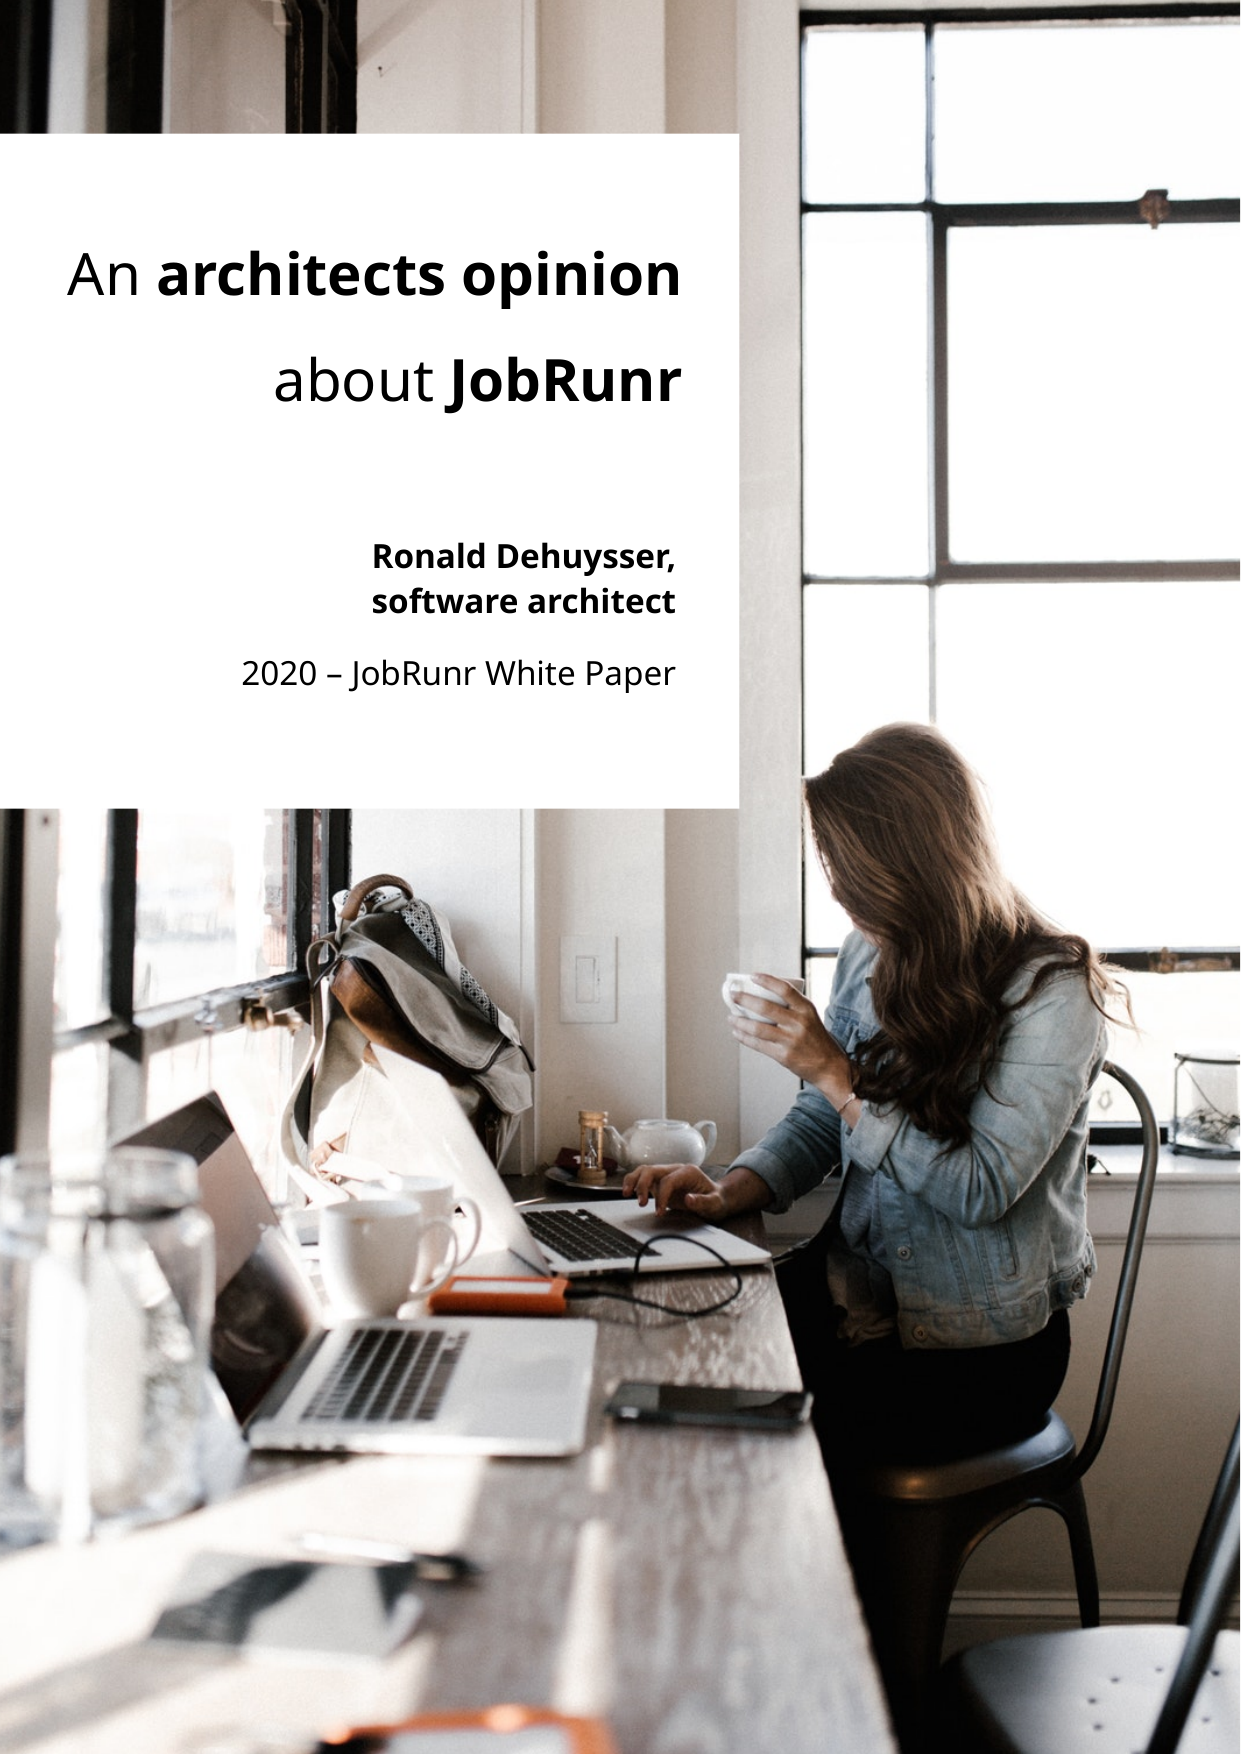

An architects opinion
about JobRunr
Ronald Dehuysser,
software architect
2020 – JobRunr White Paper